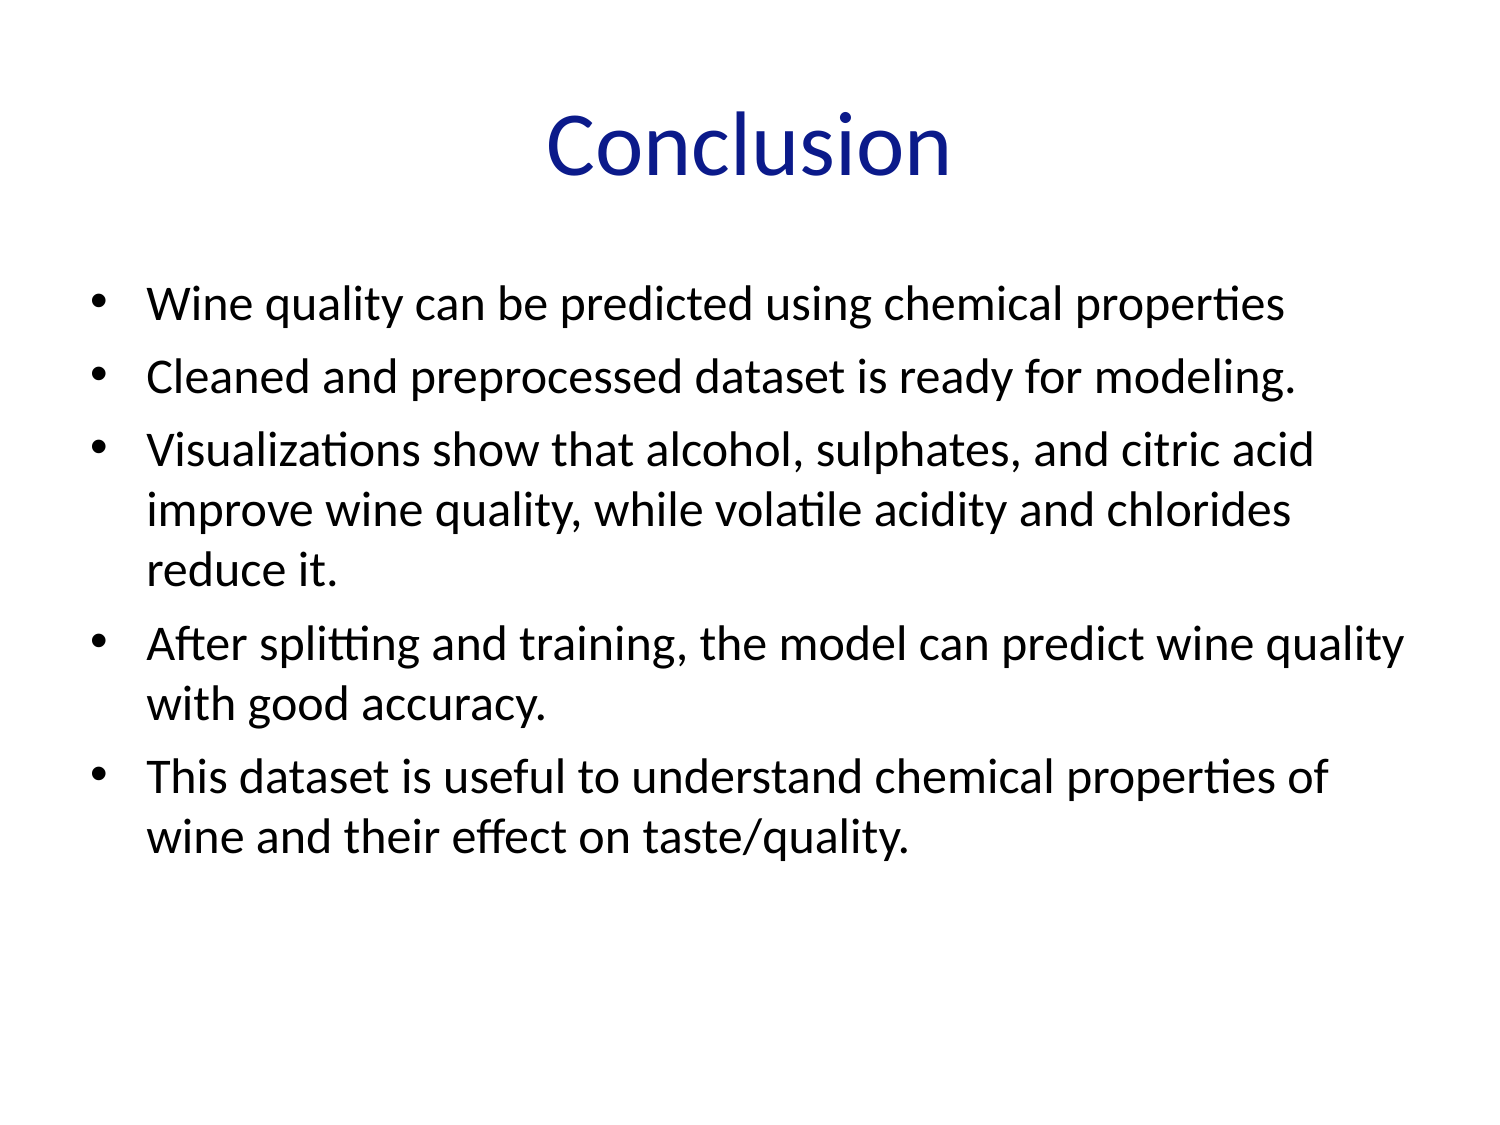

# Conclusion
Wine quality can be predicted using chemical properties
Cleaned and preprocessed dataset is ready for modeling.
Visualizations show that alcohol, sulphates, and citric acid improve wine quality, while volatile acidity and chlorides reduce it.
After splitting and training, the model can predict wine quality with good accuracy.
This dataset is useful to understand chemical properties of wine and their effect on taste/quality.